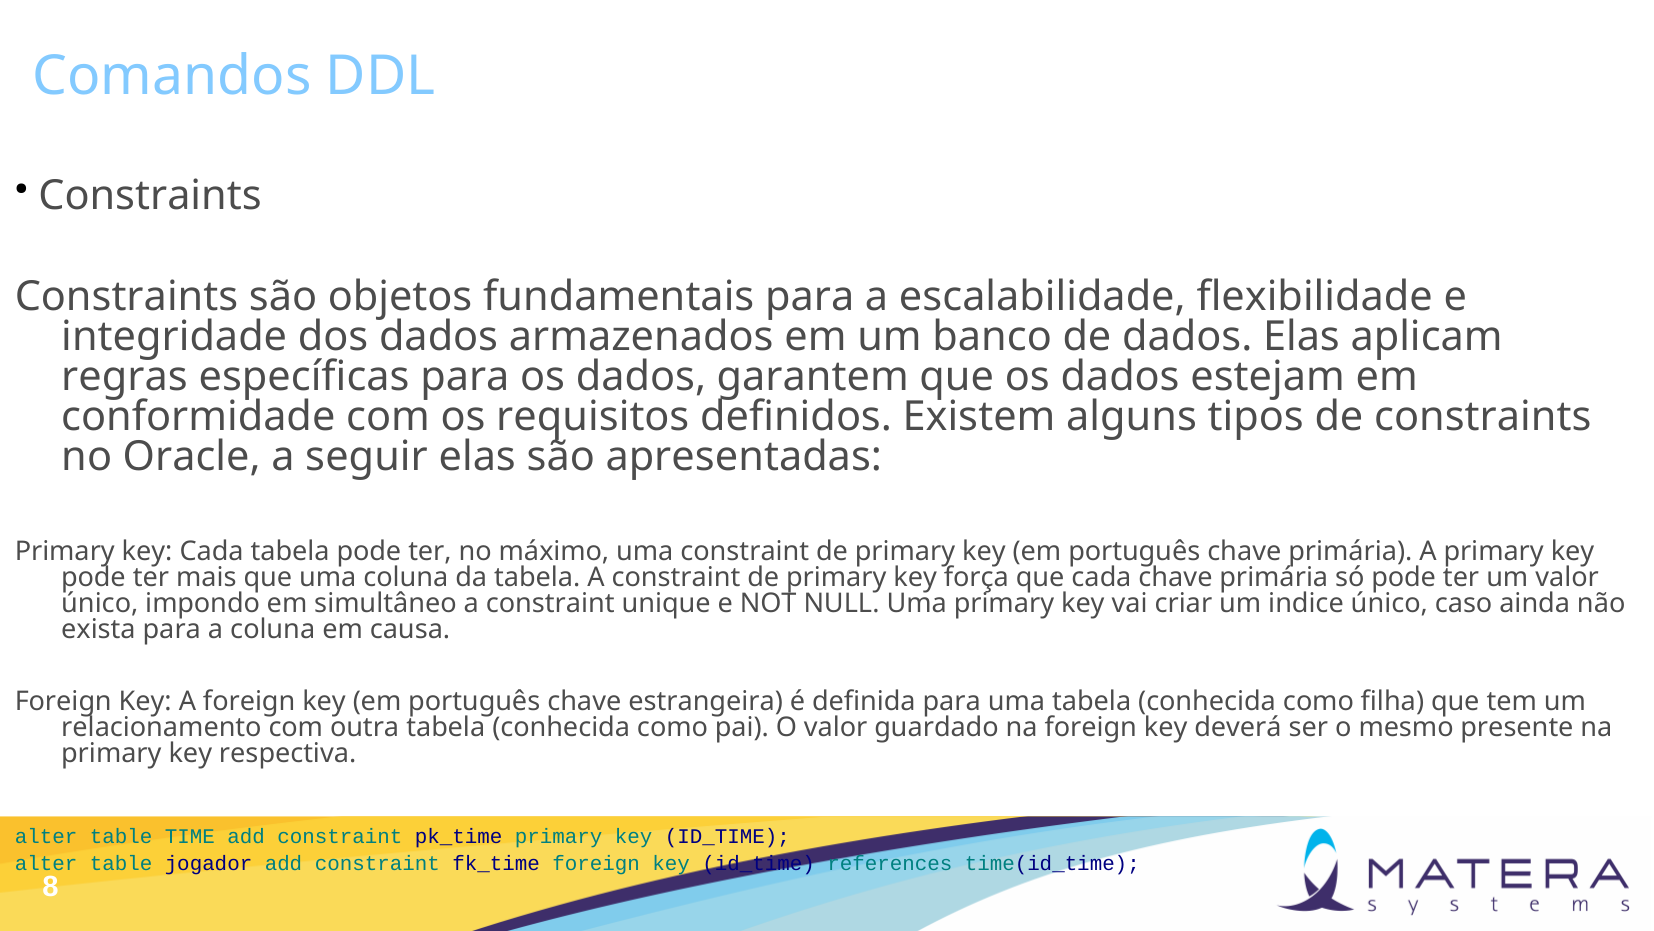

# Comandos DDL
Constraints
Constraints são objetos fundamentais para a escalabilidade, flexibilidade e integridade dos dados armazenados em um banco de dados. Elas aplicam regras específicas para os dados, garantem que os dados estejam em conformidade com os requisitos definidos. Existem alguns tipos de constraints no Oracle, a seguir elas são apresentadas:
Primary key: Cada tabela pode ter, no máximo, uma constraint de primary key (em português chave primária). A primary key pode ter mais que uma coluna da tabela. A constraint de primary key força que cada chave primária só pode ter um valor único, impondo em simultâneo a constraint unique e NOT NULL. Uma primary key vai criar um indice único, caso ainda não exista para a coluna em causa.
Foreign Key: A foreign key (em português chave estrangeira) é definida para uma tabela (conhecida como filha) que tem um relacionamento com outra tabela (conhecida como pai). O valor guardado na foreign key deverá ser o mesmo presente na primary key respectiva.
alter table TIME add constraint pk_time primary key (ID_TIME);
alter table jogador add constraint fk_time foreign key (id_time) references time(id_time);